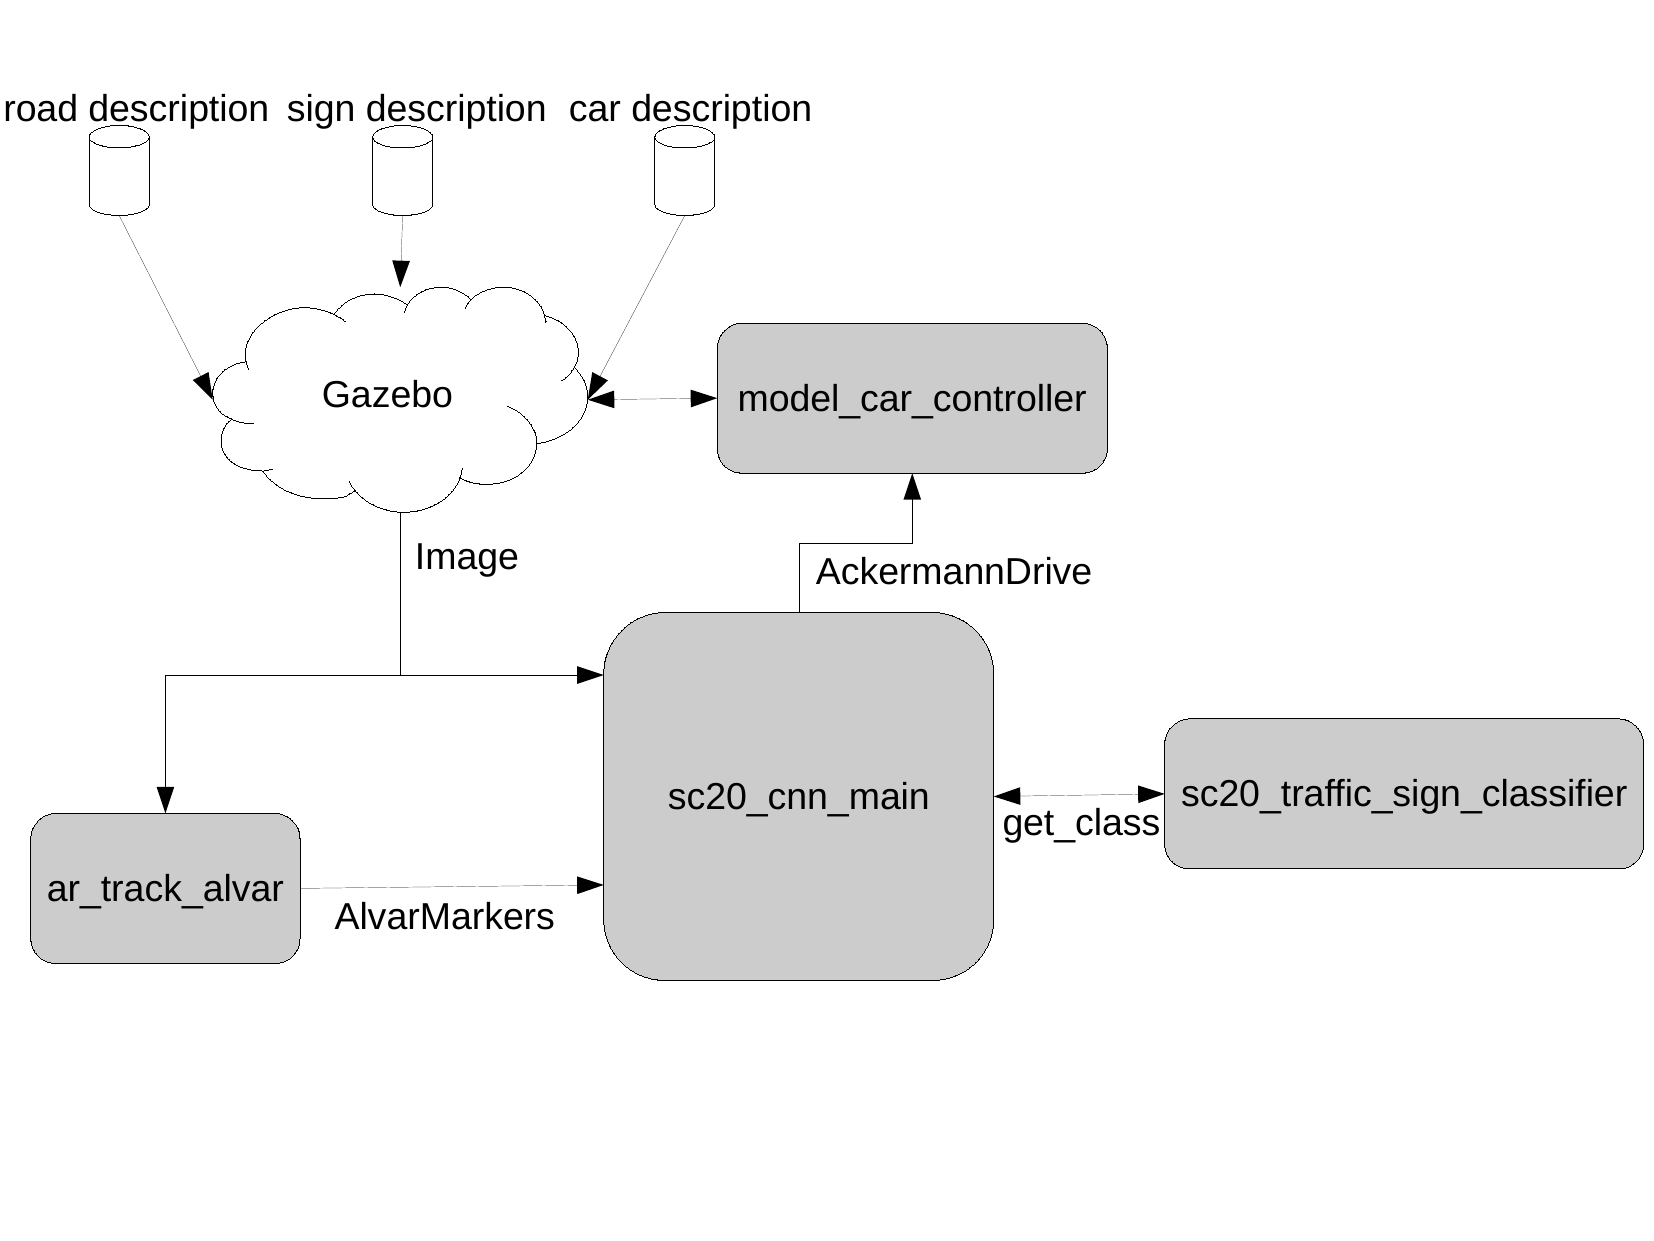

road description
sign description
car description
Gazebo
model_car_controller
Image
AckermannDrive
sc20_cnn_main
sc20_traffic_sign_classifier
get_class
ar_track_alvar
AlvarMarkers